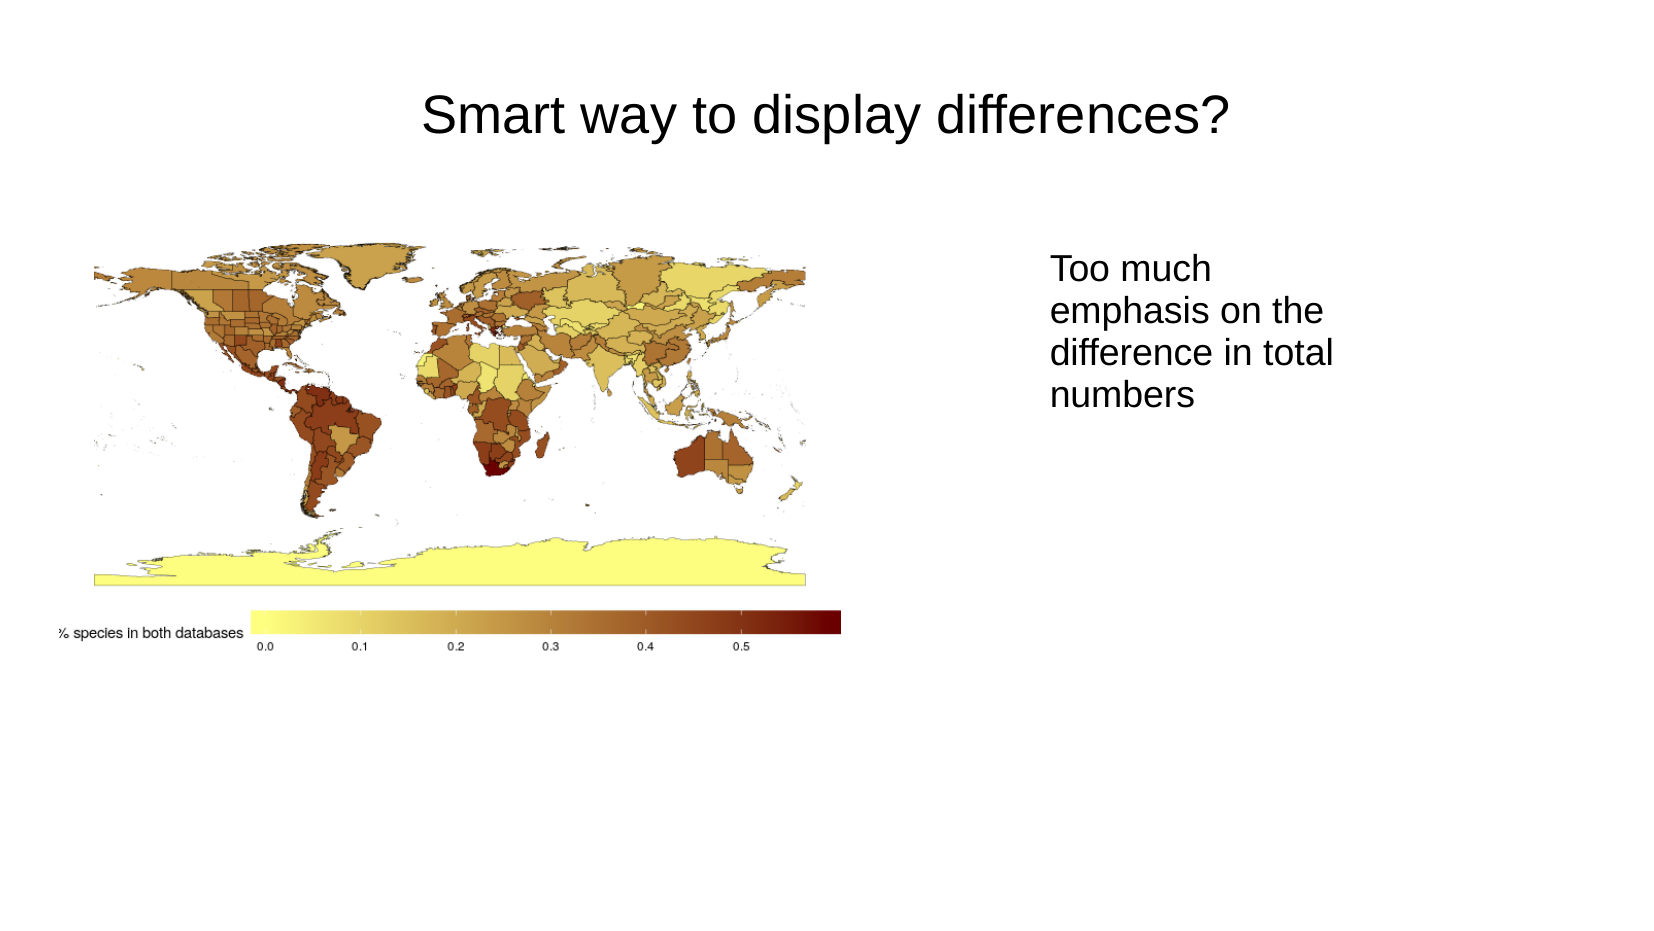

# Smart way to display differences?
Too much emphasis on the difference in total numbers